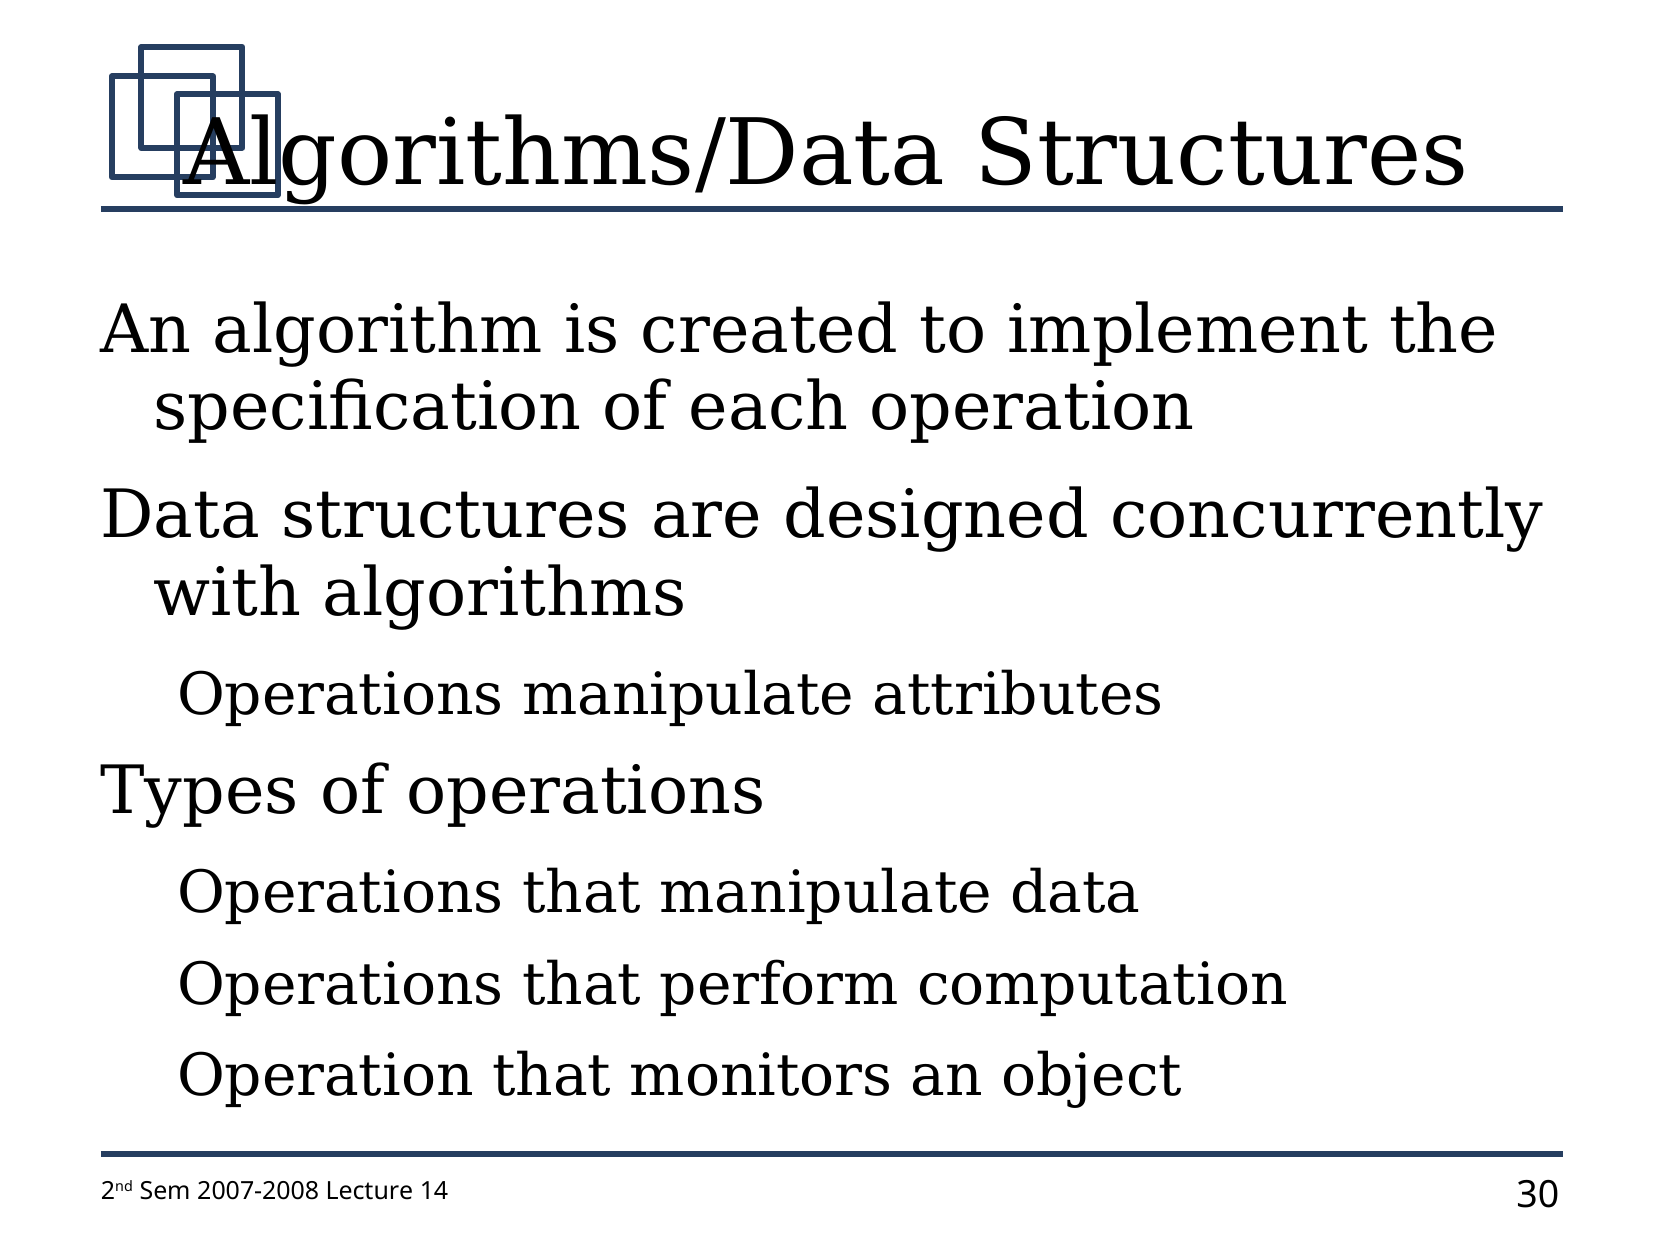

# Algorithms/Data Structures
An algorithm is created to implement the specification of each operation
Data structures are designed concurrently with algorithms
Operations manipulate attributes
Types of operations
Operations that manipulate data
Operations that perform computation
Operation that monitors an object